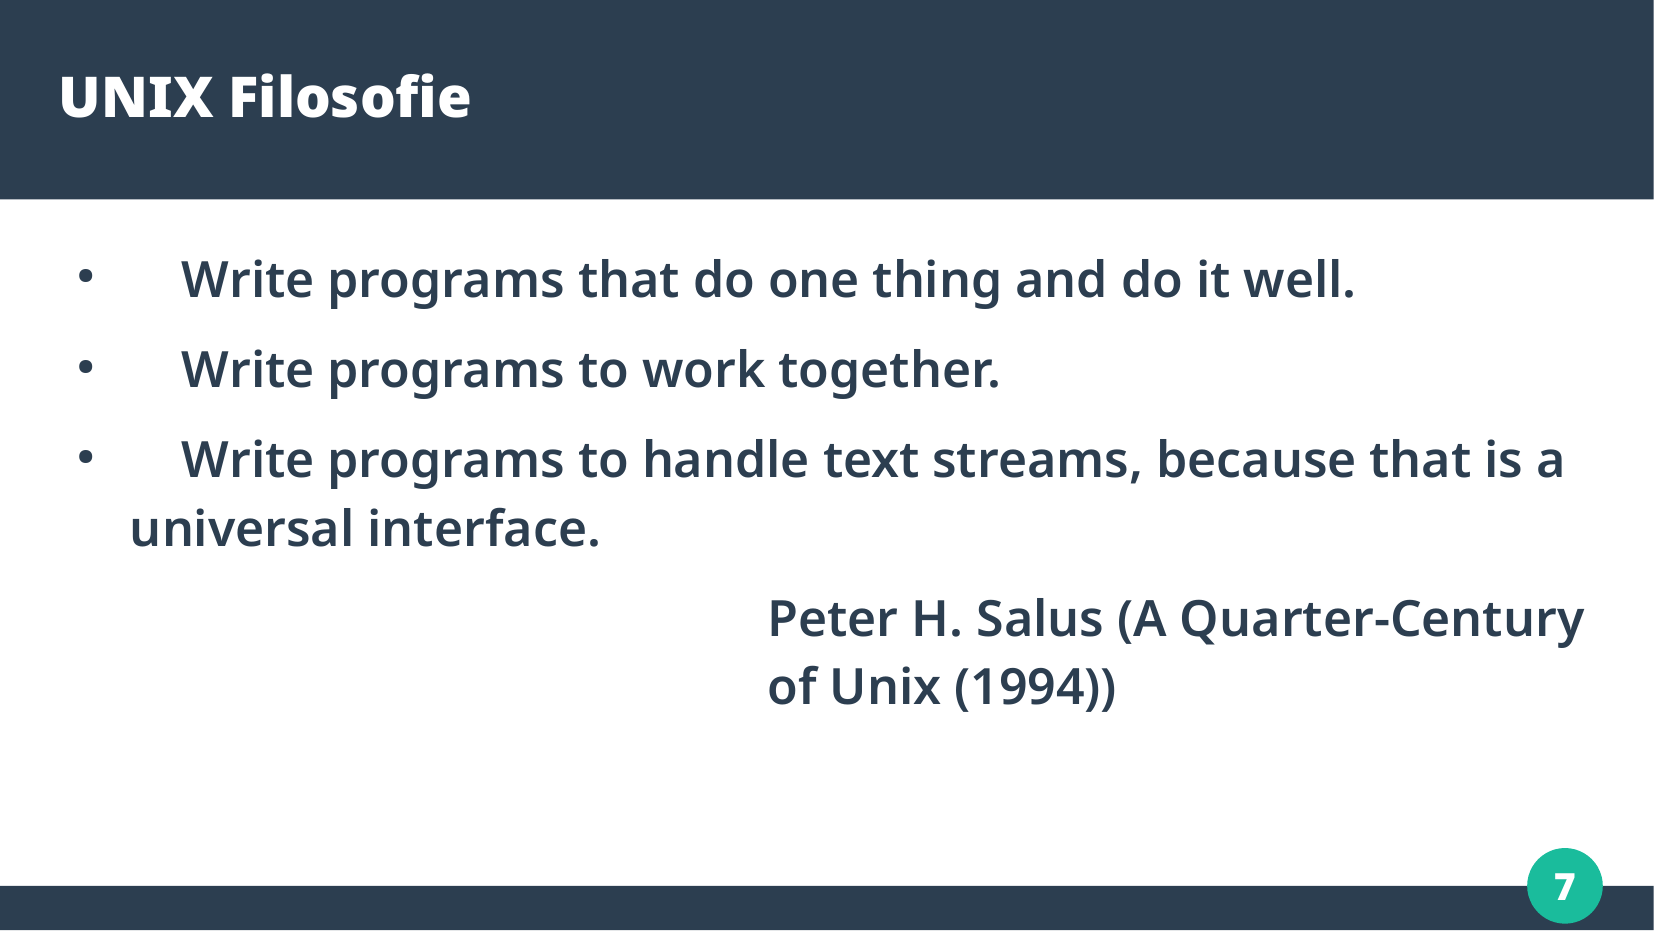

# UNIX Filosofie
 Write programs that do one thing and do it well.
 Write programs to work together.
 Write programs to handle text streams, because that is a universal interface.
Peter H. Salus (A Quarter-Century of Unix (1994))